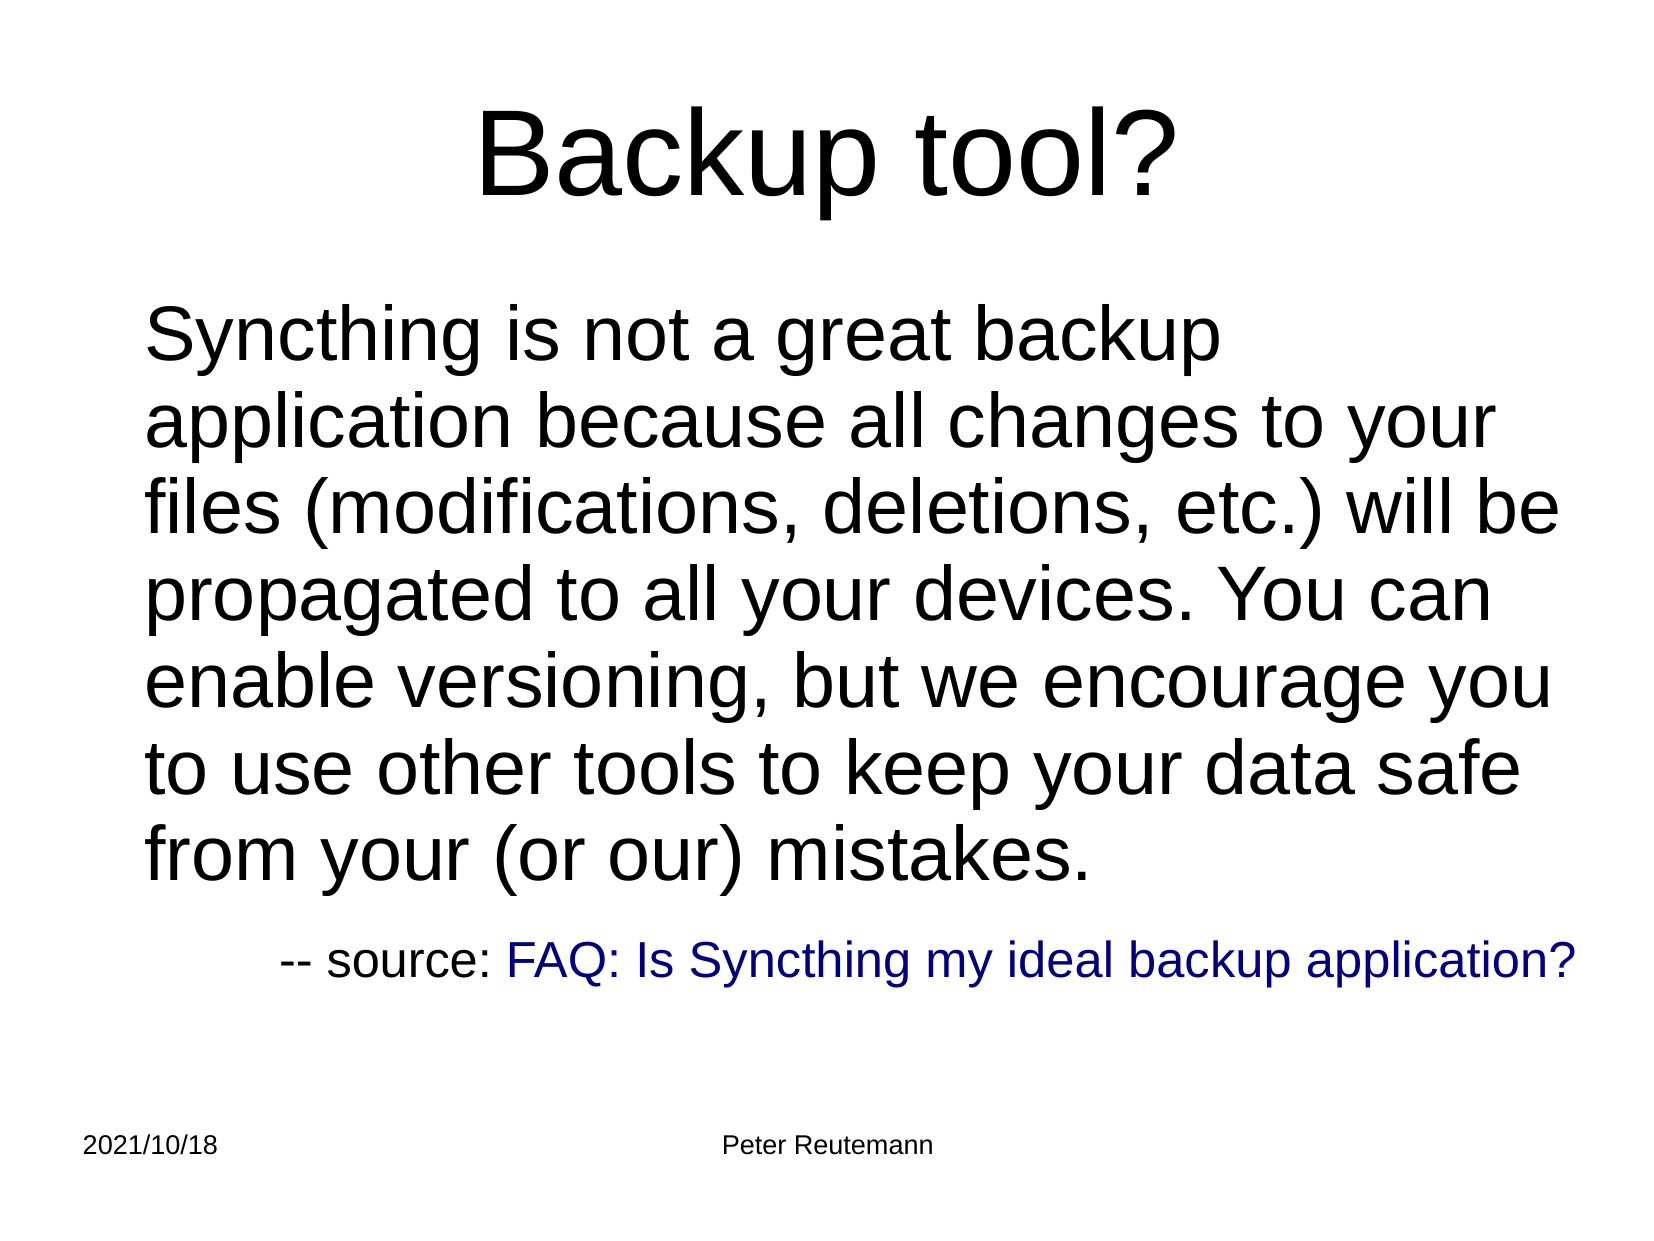

# Backup tool?
Syncthing is not a great backup application because all changes to your files (modifications, deletions, etc.) will be propagated to all your devices. You can enable versioning, but we encourage you to use other tools to keep your data safe from your (or our) mistakes.
-- source: FAQ: Is Syncthing my ideal backup application?
2021/10/18
Peter Reutemann